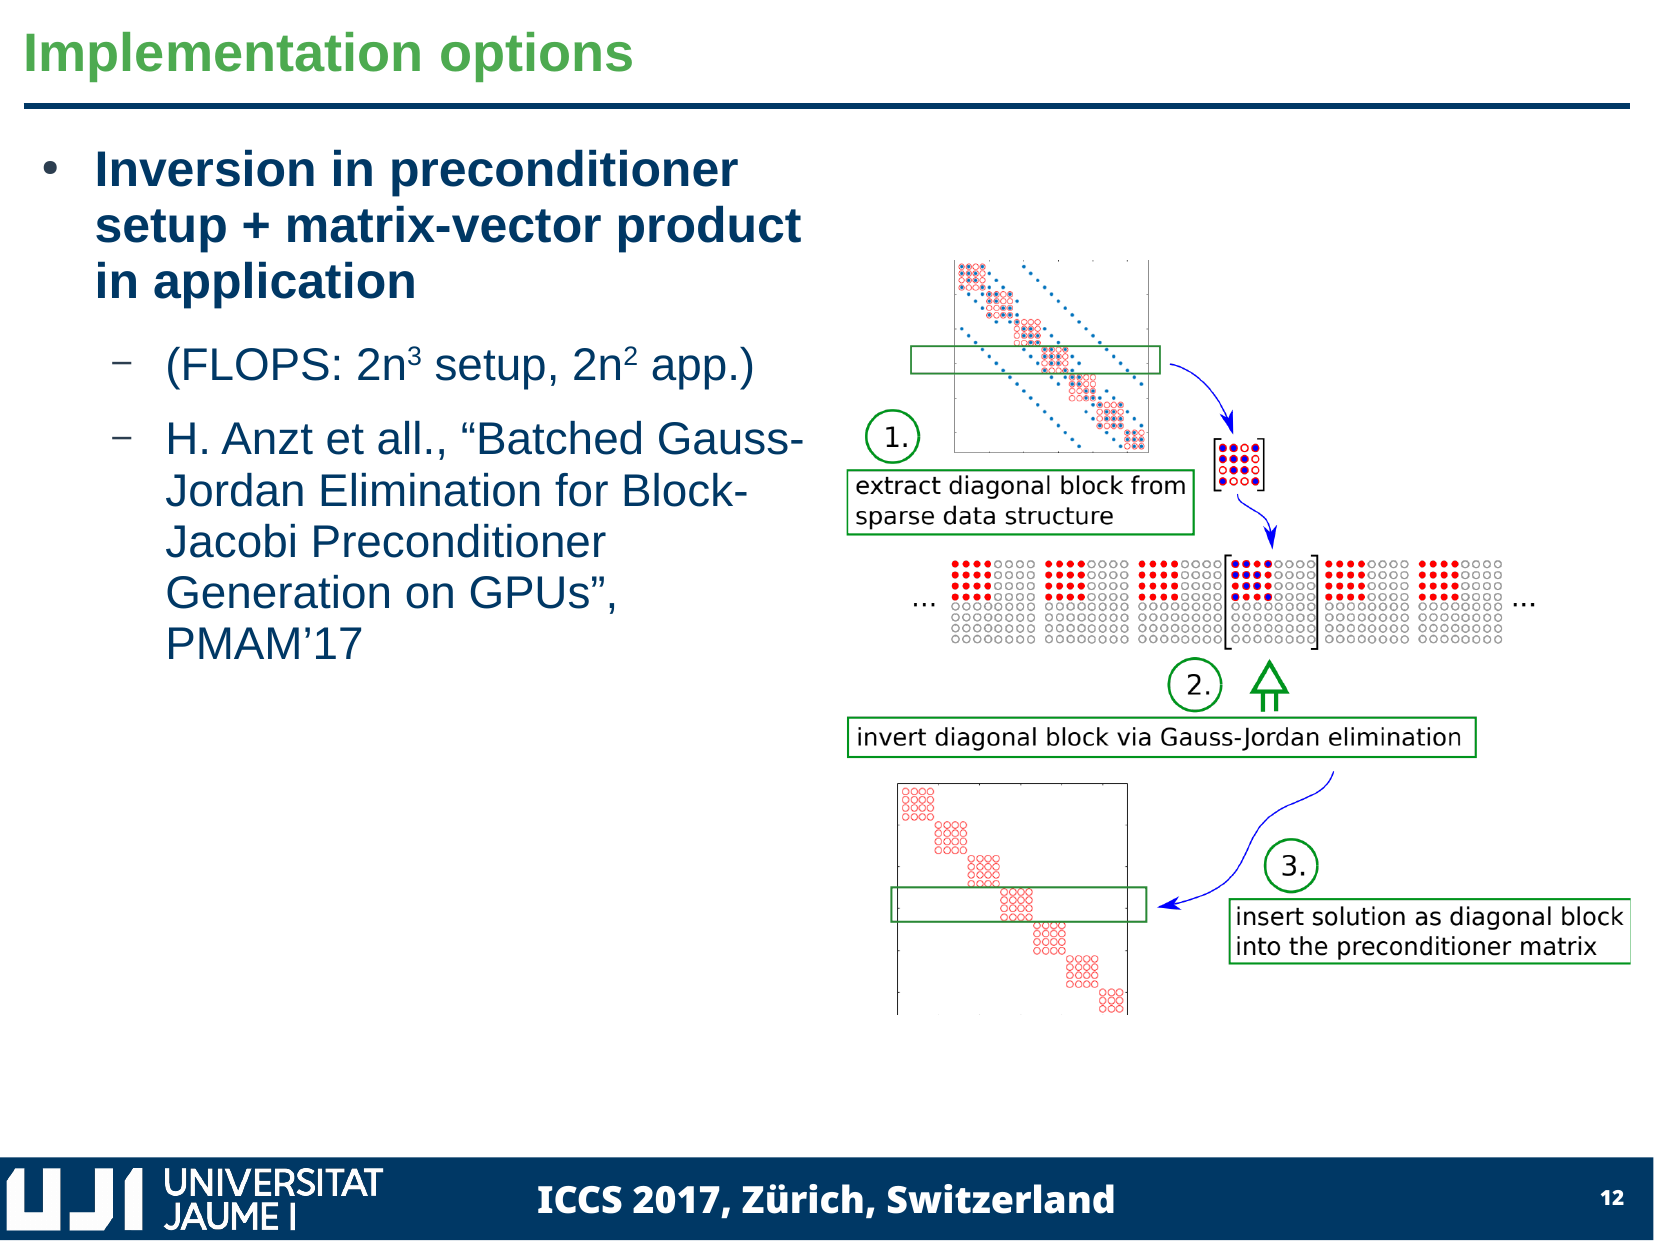

# Implementation options
Inversion in preconditioner setup + matrix-vector product in application
(FLOPS: 2n3 setup, 2n2 app.)
H. Anzt et all., “Batched Gauss-Jordan Elimination for Block-Jacobi Preconditioner Generation on GPUs”, PMAM’17
ICCS 2017, Zürich, Switzerland
12